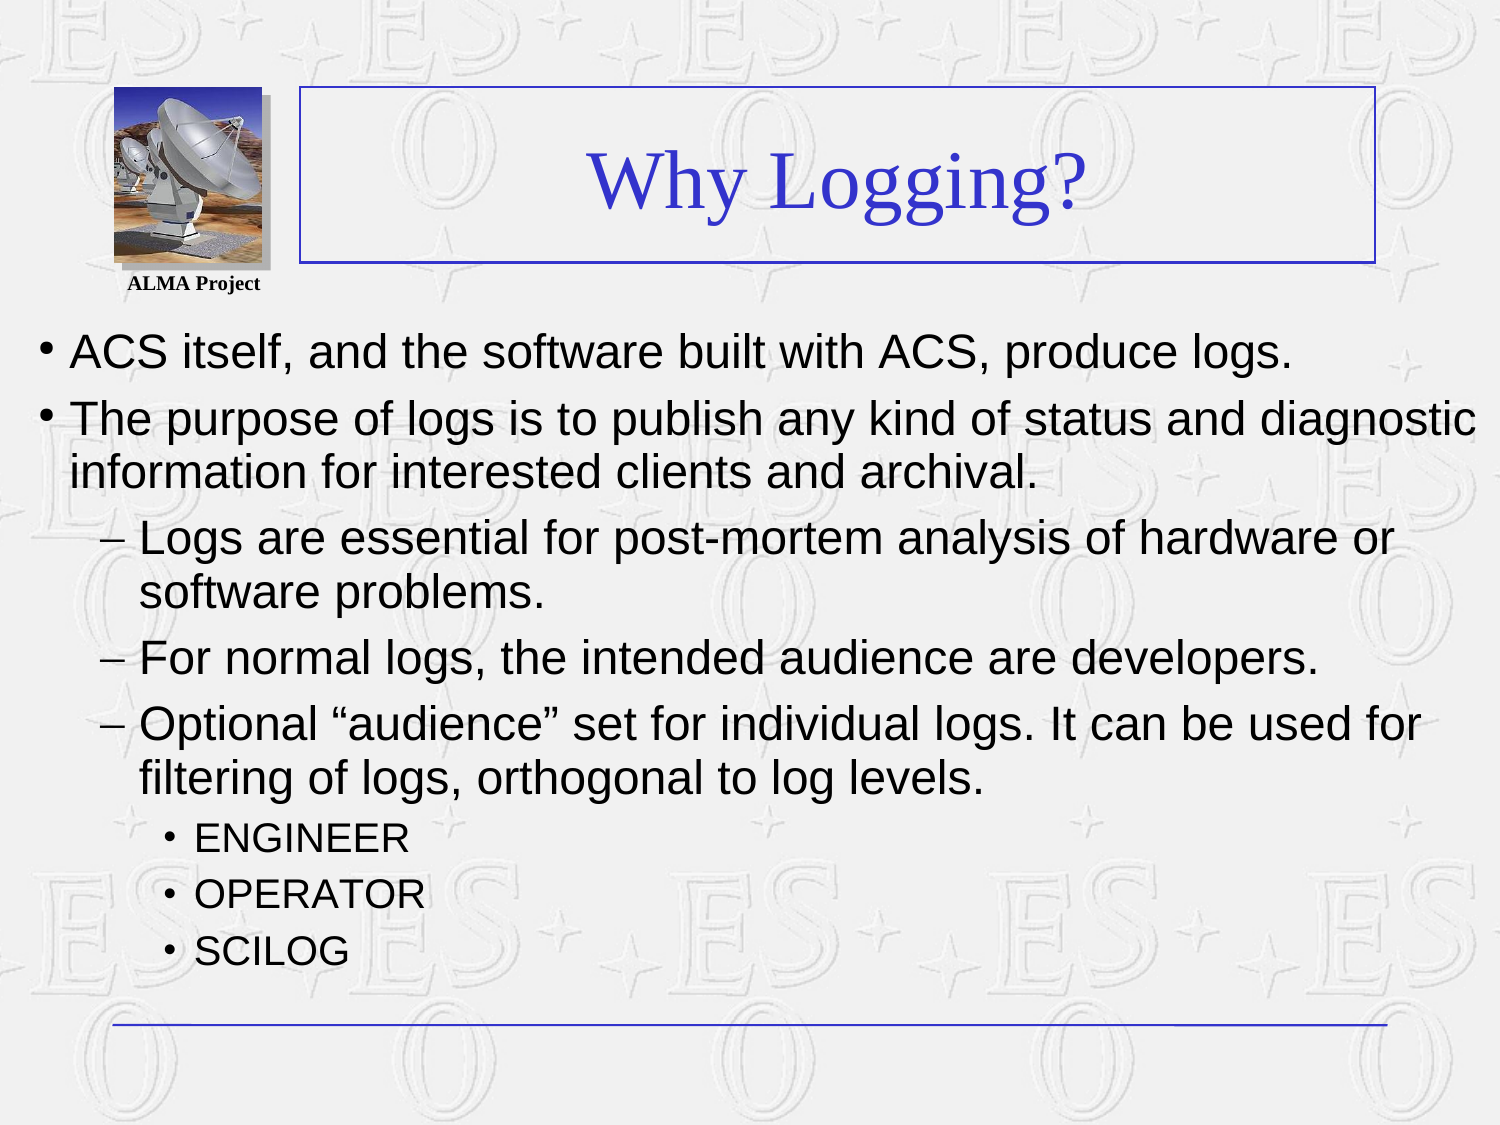

# Why Logging?
ACS itself, and the software built with ACS, produce logs.
The purpose of logs is to publish any kind of status and diagnostic information for interested clients and archival.
Logs are essential for post-mortem analysis of hardware or software problems.
For normal logs, the intended audience are developers.
Optional “audience” set for individual logs. It can be used for filtering of logs, orthogonal to log levels.
ENGINEER
OPERATOR
SCILOG